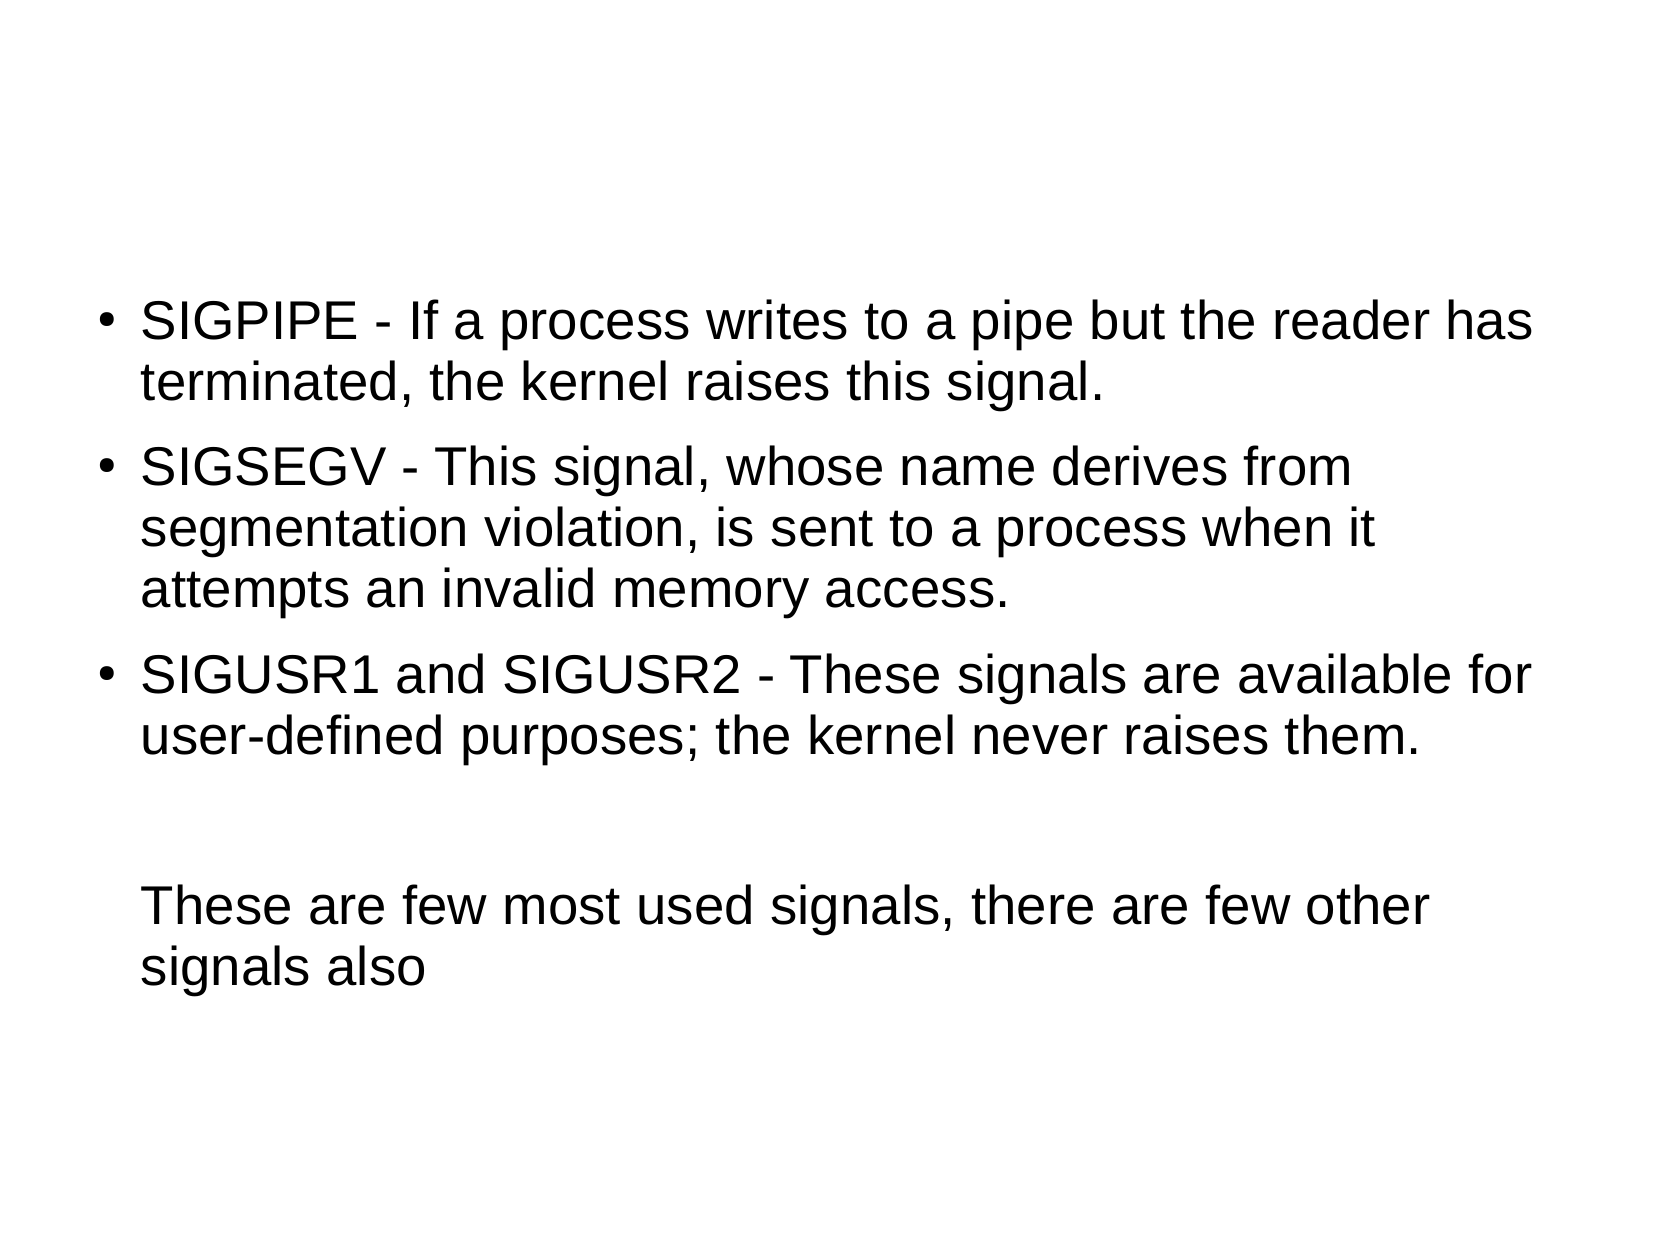

#
SIGPIPE - If a process writes to a pipe but the reader has terminated, the kernel raises this signal.
SIGSEGV - This signal, whose name derives from segmentation violation, is sent to a process when it attempts an invalid memory access.
SIGUSR1 and SIGUSR2 - These signals are available for user-defined purposes; the kernel never raises them.
These are few most used signals, there are few other signals also